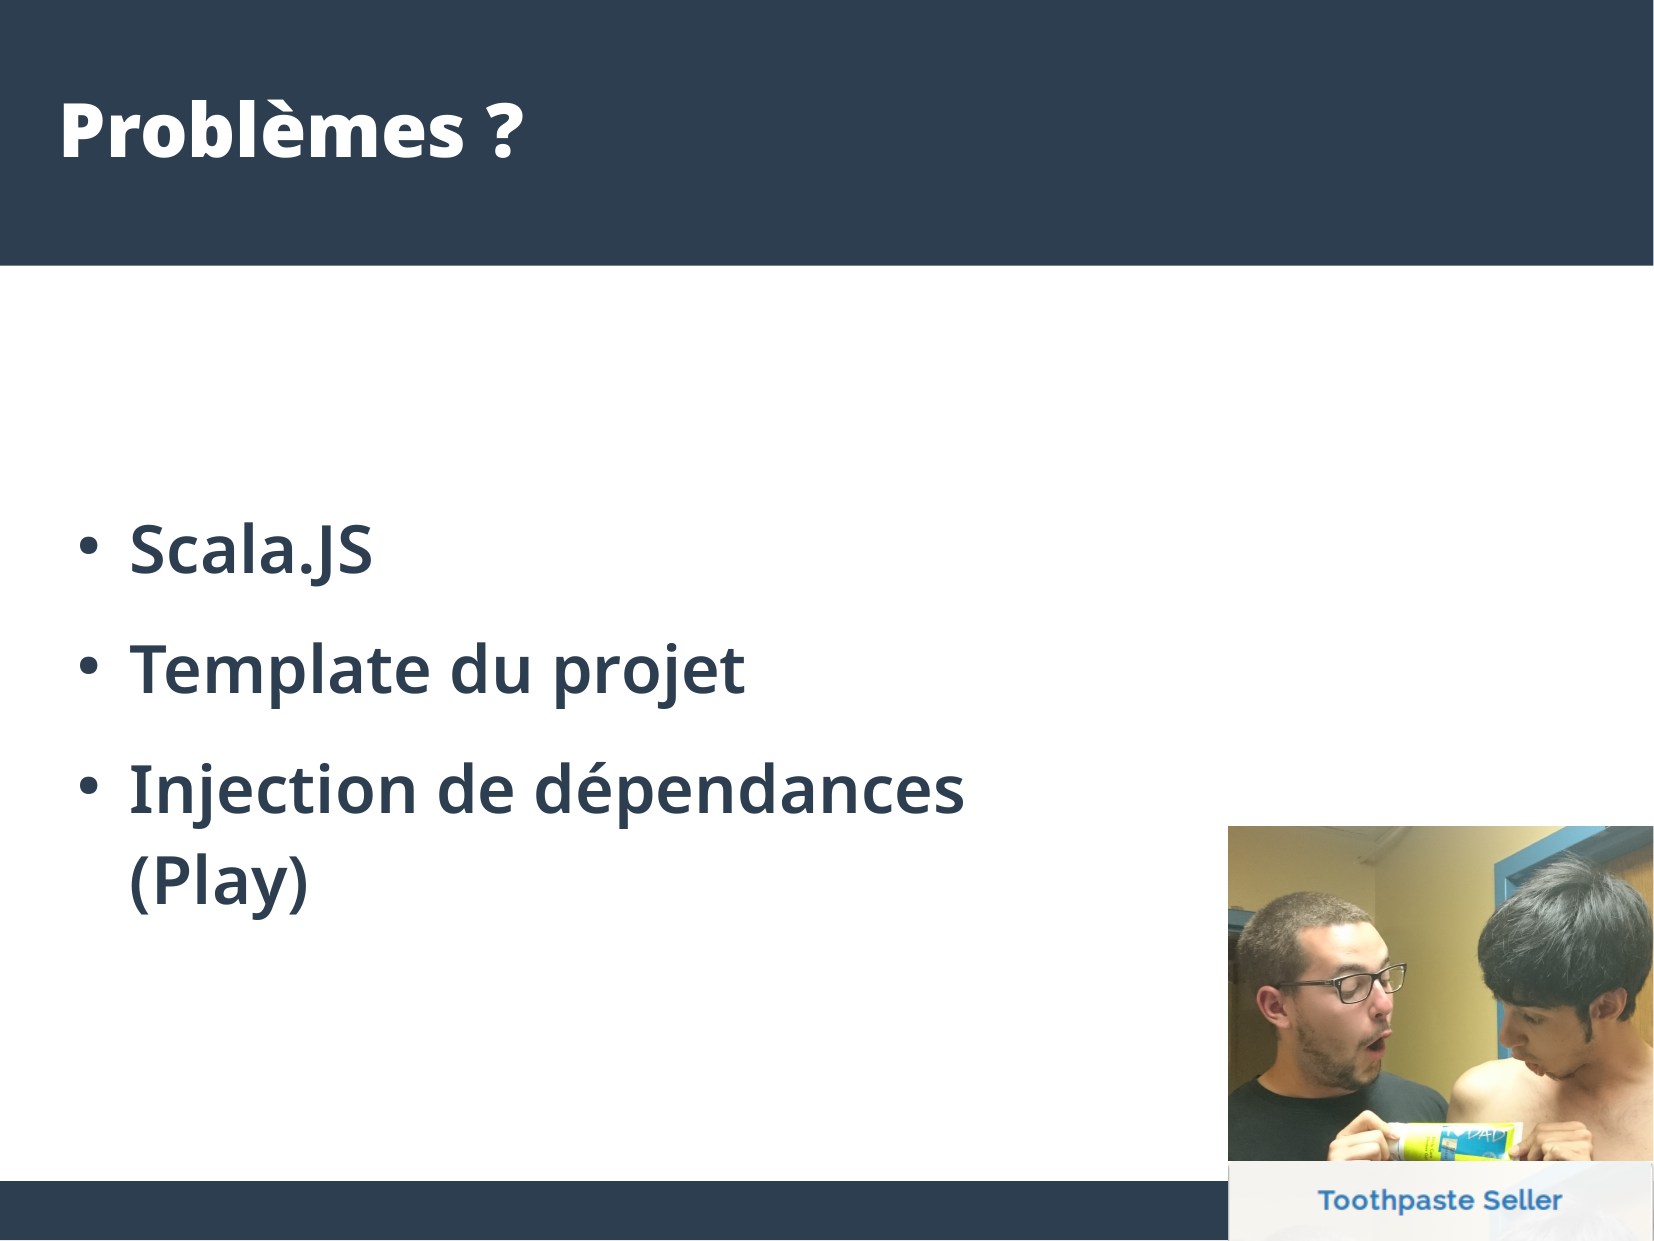

# Problèmes ?
Scala.JS
Template du projet
Injection de dépendances
(Play)